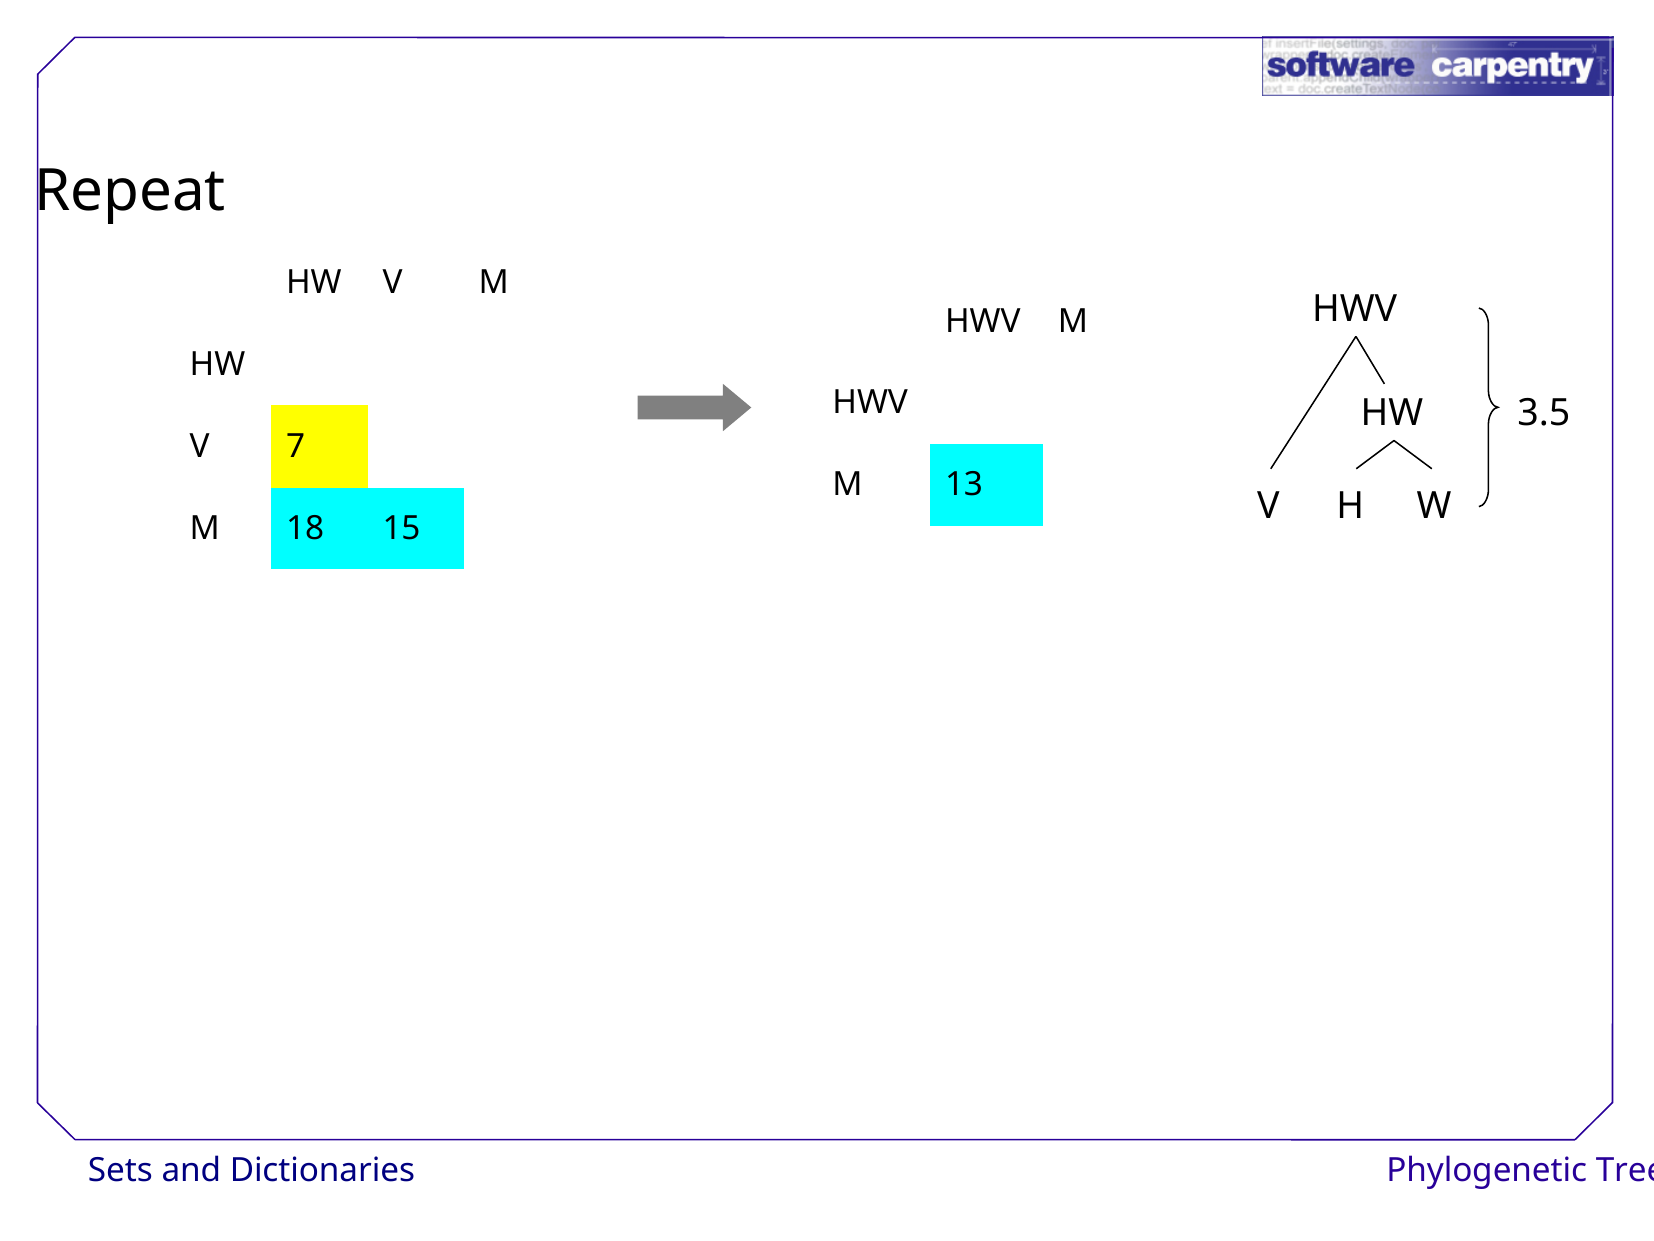

Repeat
| | HW | V | M |
| --- | --- | --- | --- |
| HW | | | |
| V | 7 | | |
| M | 18 | 15 | |
| | HWV | M |
| --- | --- | --- |
| HWV | | |
| M | 13 | |
HWV
3.5
HW
V
H
W